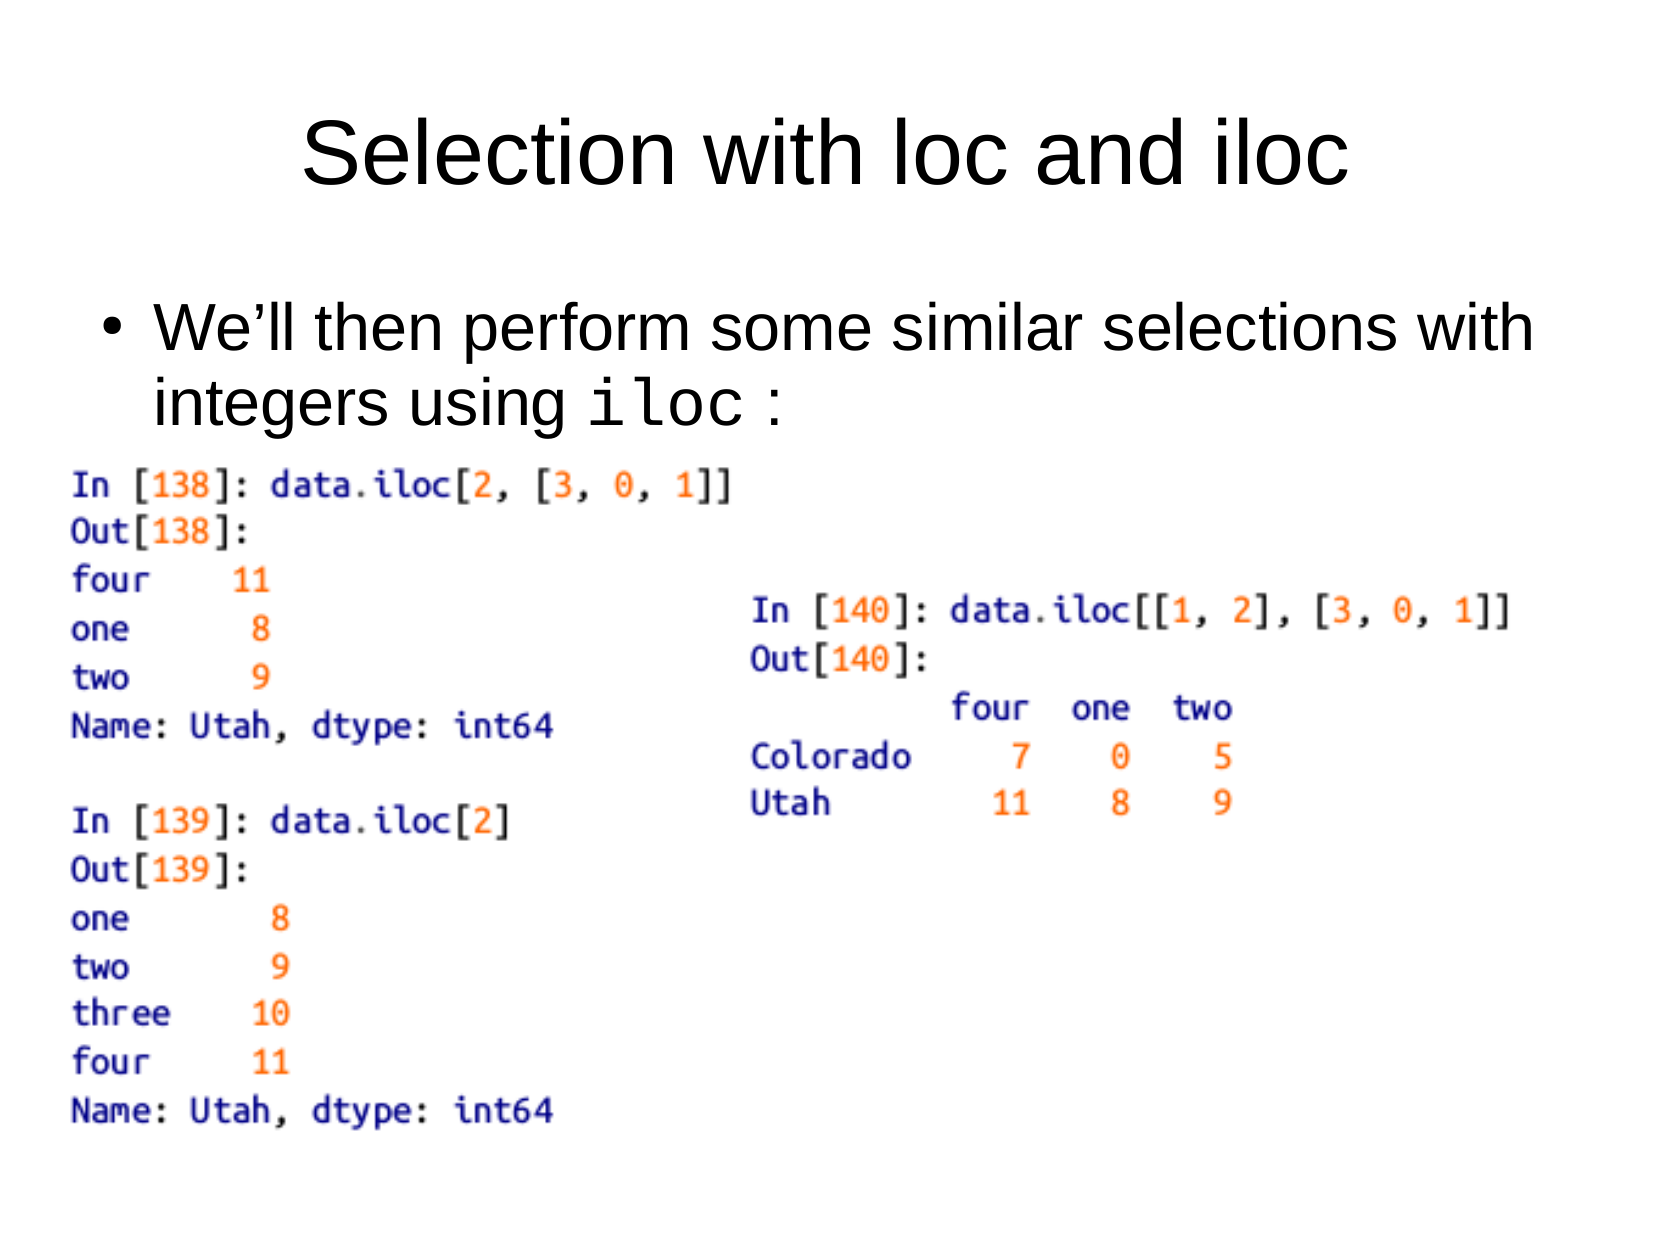

# Selection with loc and iloc
We’ll then perform some similar selections with integers using iloc :